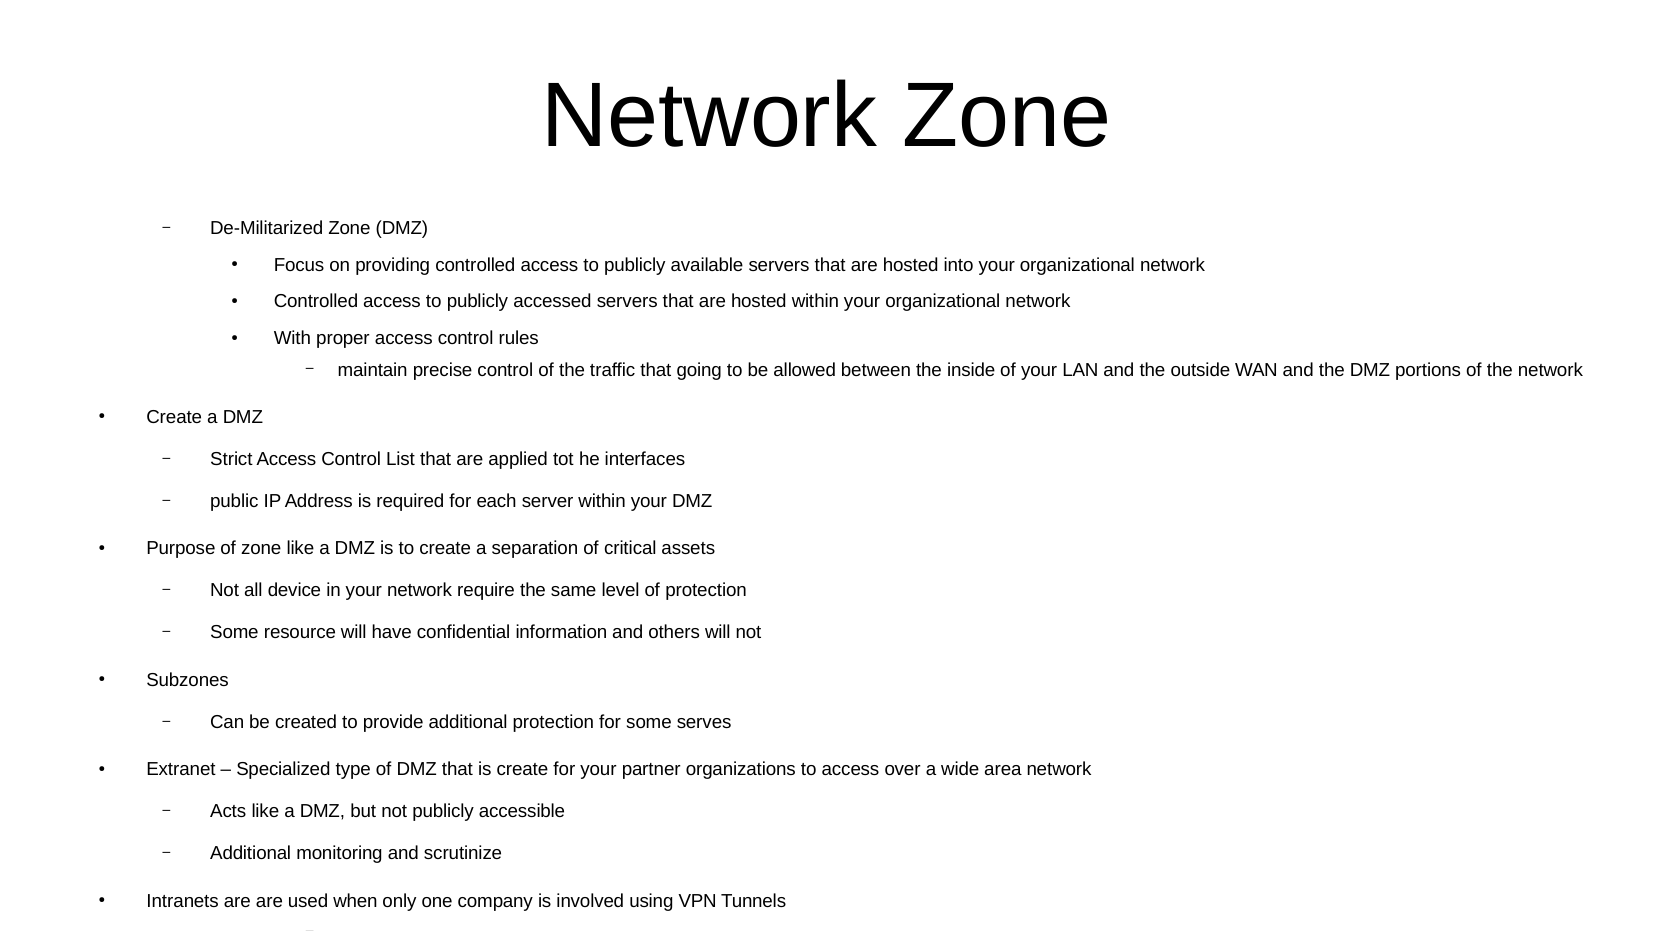

# Network Zone
De-Militarized Zone (DMZ)
Focus on providing controlled access to publicly available servers that are hosted into your organizational network
Controlled access to publicly accessed servers that are hosted within your organizational network
With proper access control rules
maintain precise control of the traffic that going to be allowed between the inside of your LAN and the outside WAN and the DMZ portions of the network
Create a DMZ
Strict Access Control List that are applied tot he interfaces
public IP Address is required for each server within your DMZ
Purpose of zone like a DMZ is to create a separation of critical assets
Not all device in your network require the same level of protection
Some resource will have confidential information and others will not
Subzones
Can be created to provide additional protection for some serves
Extranet – Specialized type of DMZ that is create for your partner organizations to access over a wide area network
Acts like a DMZ, but not publicly accessible
Additional monitoring and scrutinize
Intranets are are used when only one company is involved using VPN Tunnels